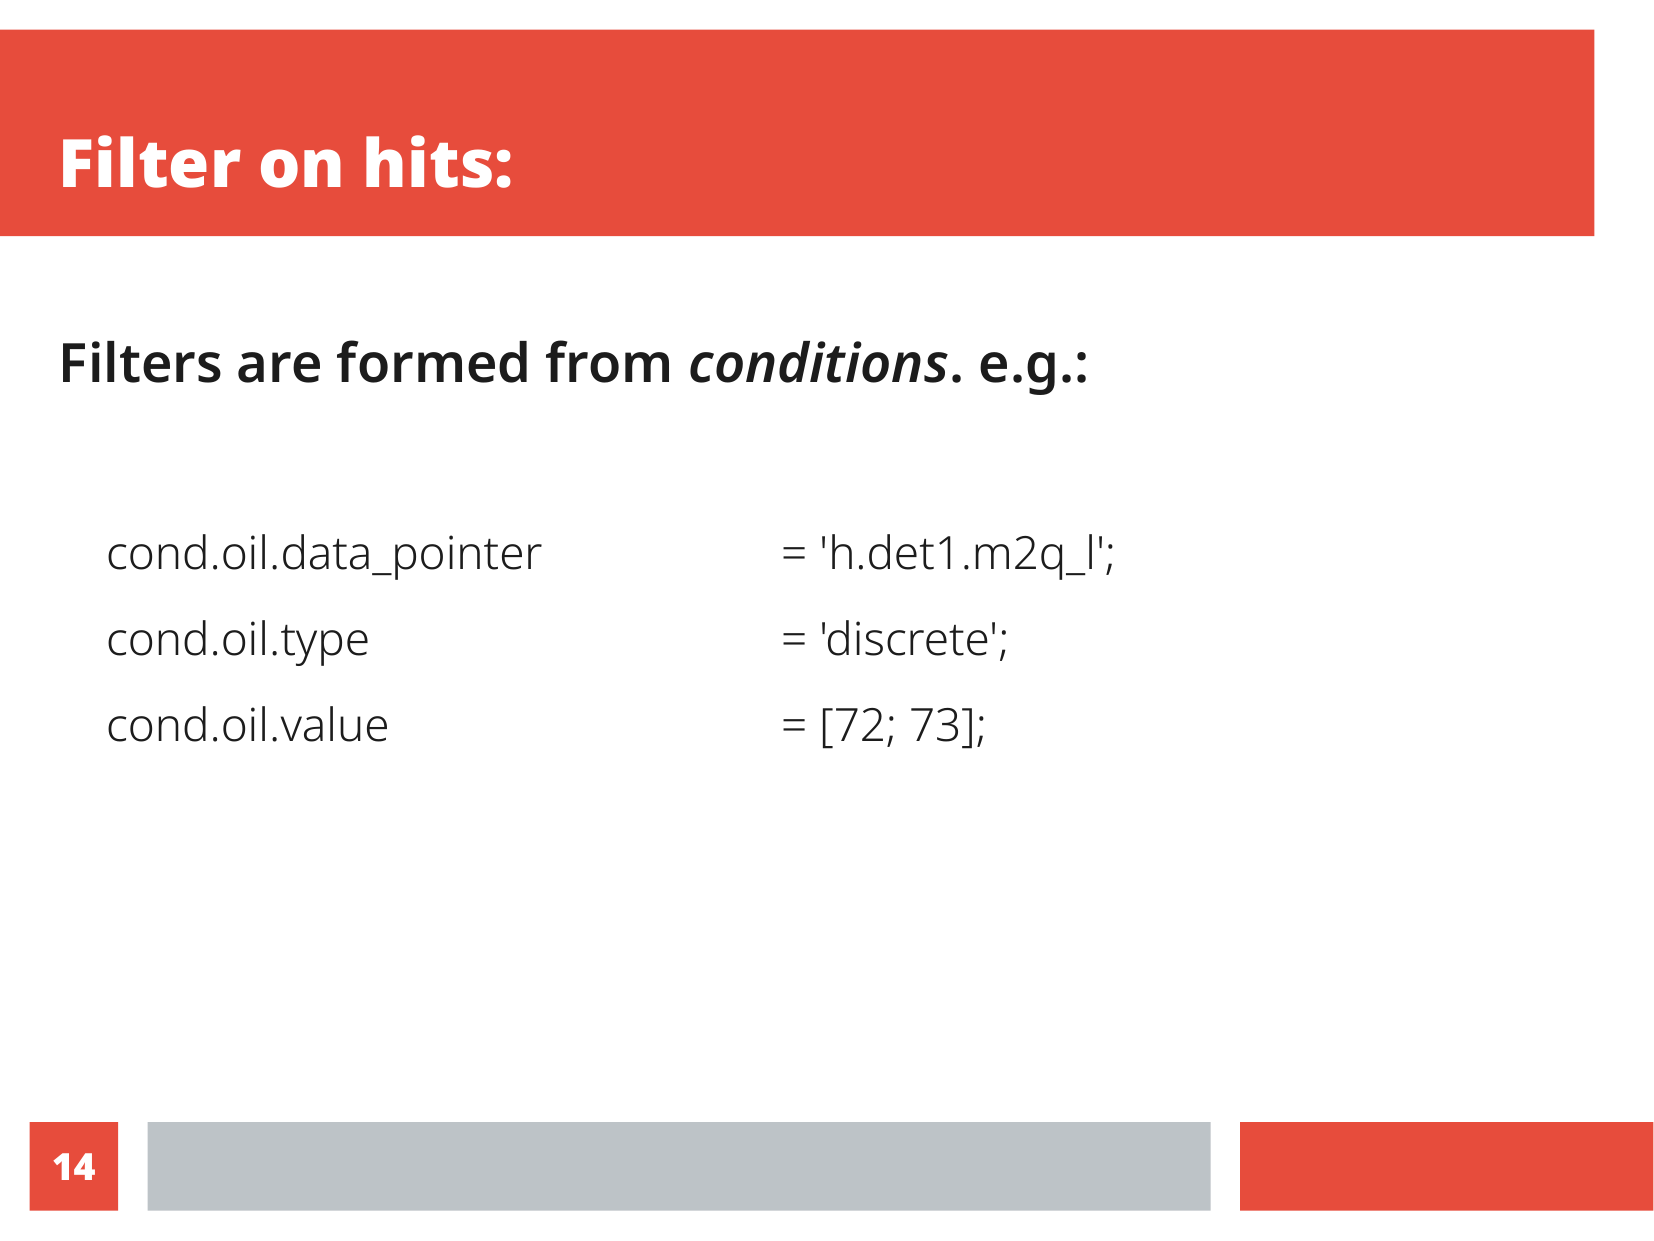

# Filter on hits:
Filters are formed from conditions. e.g.:
cond.oil.data_pointer 		= 'h.det1.m2q_l';
cond.oil.type 	 		= 'discrete';
cond.oil.value 			= [72; 73];
14